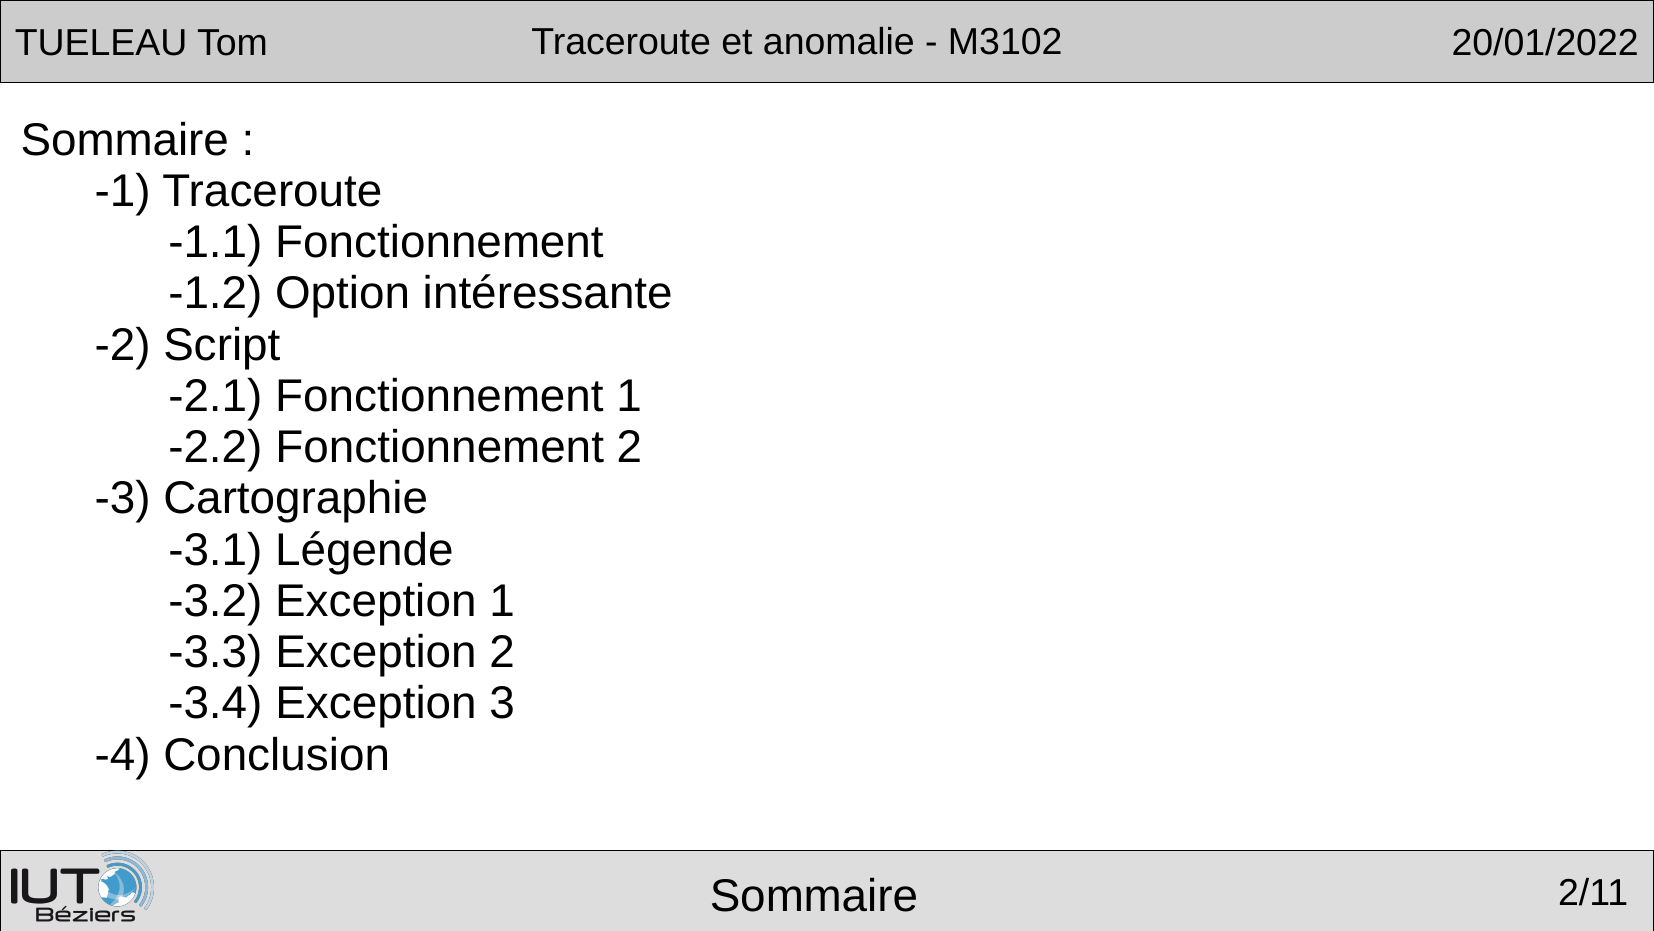

Sommaire :
	-1) Traceroute
		-1.1) Fonctionnement
		-1.2) Option intéressante
	-2) Script
		-2.1) Fonctionnement 1
		-2.2) Fonctionnement 2
	-3) Cartographie
		-3.1) Légende
		-3.2) Exception 1
		-3.3) Exception 2
		-3.4) Exception 3
	-4) Conclusion
Sommaire